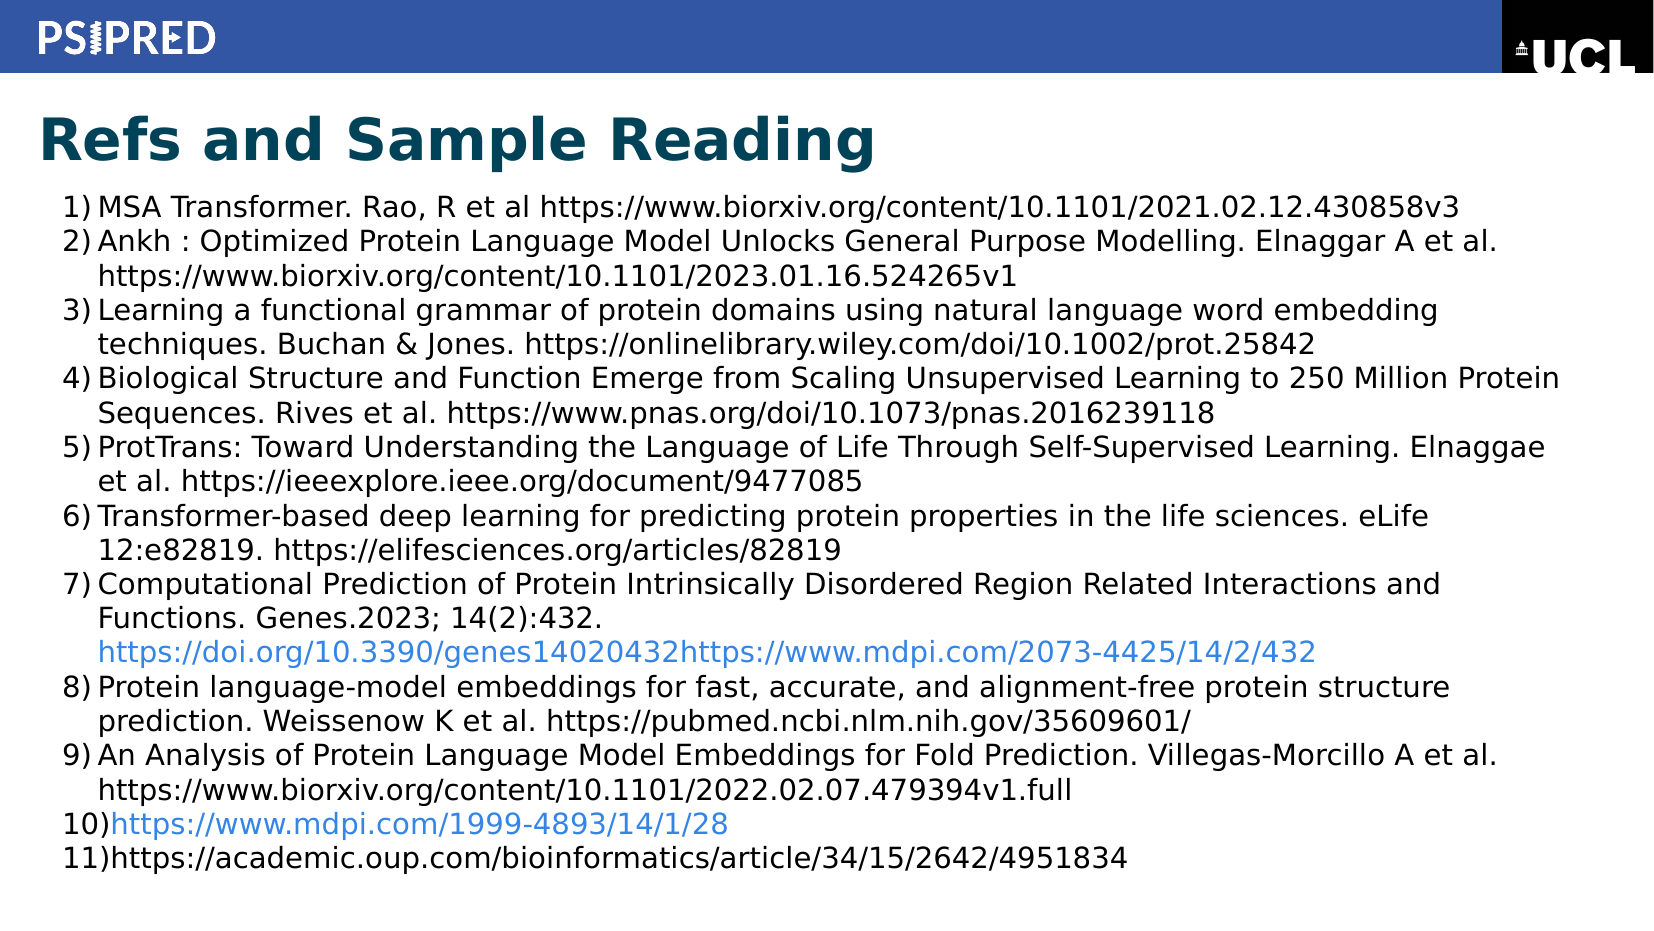

# Refs and Sample Reading
MSA Transformer. Rao, R et al https://www.biorxiv.org/content/10.1101/2021.02.12.430858v3
Ankh : Optimized Protein Language Model Unlocks General Purpose Modelling. Elnaggar A et al. https://www.biorxiv.org/content/10.1101/2023.01.16.524265v1
Learning a functional grammar of protein domains using natural language word embedding techniques. Buchan & Jones. https://onlinelibrary.wiley.com/doi/10.1002/prot.25842
Biological Structure and Function Emerge from Scaling Unsupervised Learning to 250 Million Protein Sequences. Rives et al. https://www.pnas.org/doi/10.1073/pnas.2016239118
ProtTrans: Toward Understanding the Language of Life Through Self-Supervised Learning. Elnaggae et al. https://ieeexplore.ieee.org/document/9477085
Transformer-based deep learning for predicting protein properties in the life sciences. eLife 12:e82819. https://elifesciences.org/articles/82819
Computational Prediction of Protein Intrinsically Disordered Region Related Interactions and Functions. Genes.2023; 14(2):432. https://doi.org/10.3390/genes14020432https://www.mdpi.com/2073-4425/14/2/432
Protein language-model embeddings for fast, accurate, and alignment-free protein structure prediction. Weissenow K et al. https://pubmed.ncbi.nlm.nih.gov/35609601/
An Analysis of Protein Language Model Embeddings for Fold Prediction. Villegas-Morcillo A et al. https://www.biorxiv.org/content/10.1101/2022.02.07.479394v1.full
https://www.mdpi.com/1999-4893/14/1/28
https://academic.oup.com/bioinformatics/article/34/15/2642/4951834